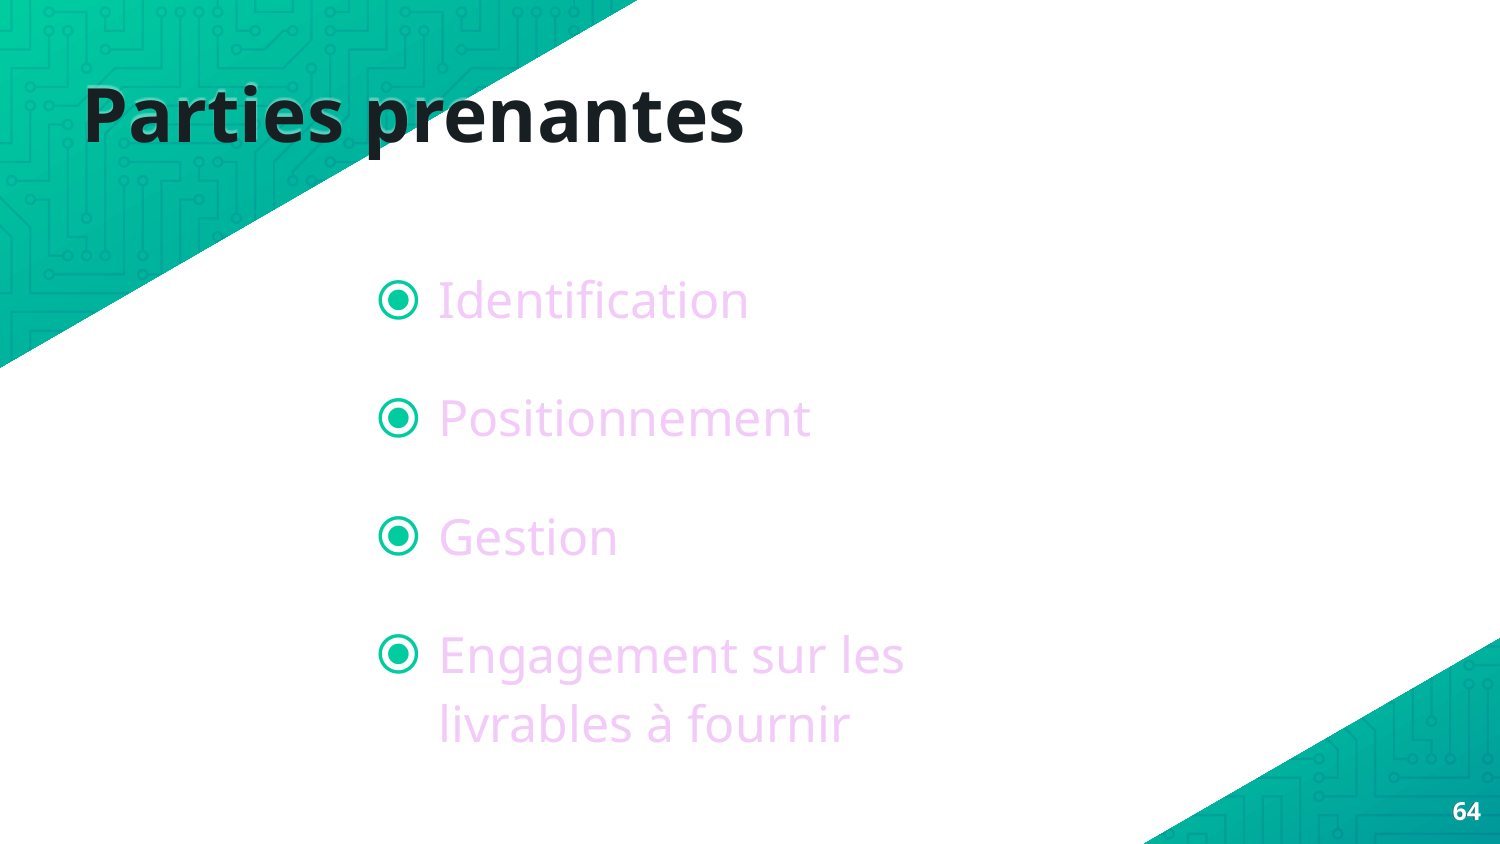

# Parties prenantes
Identification
Positionnement
Gestion
Engagement sur les livrables à fournir